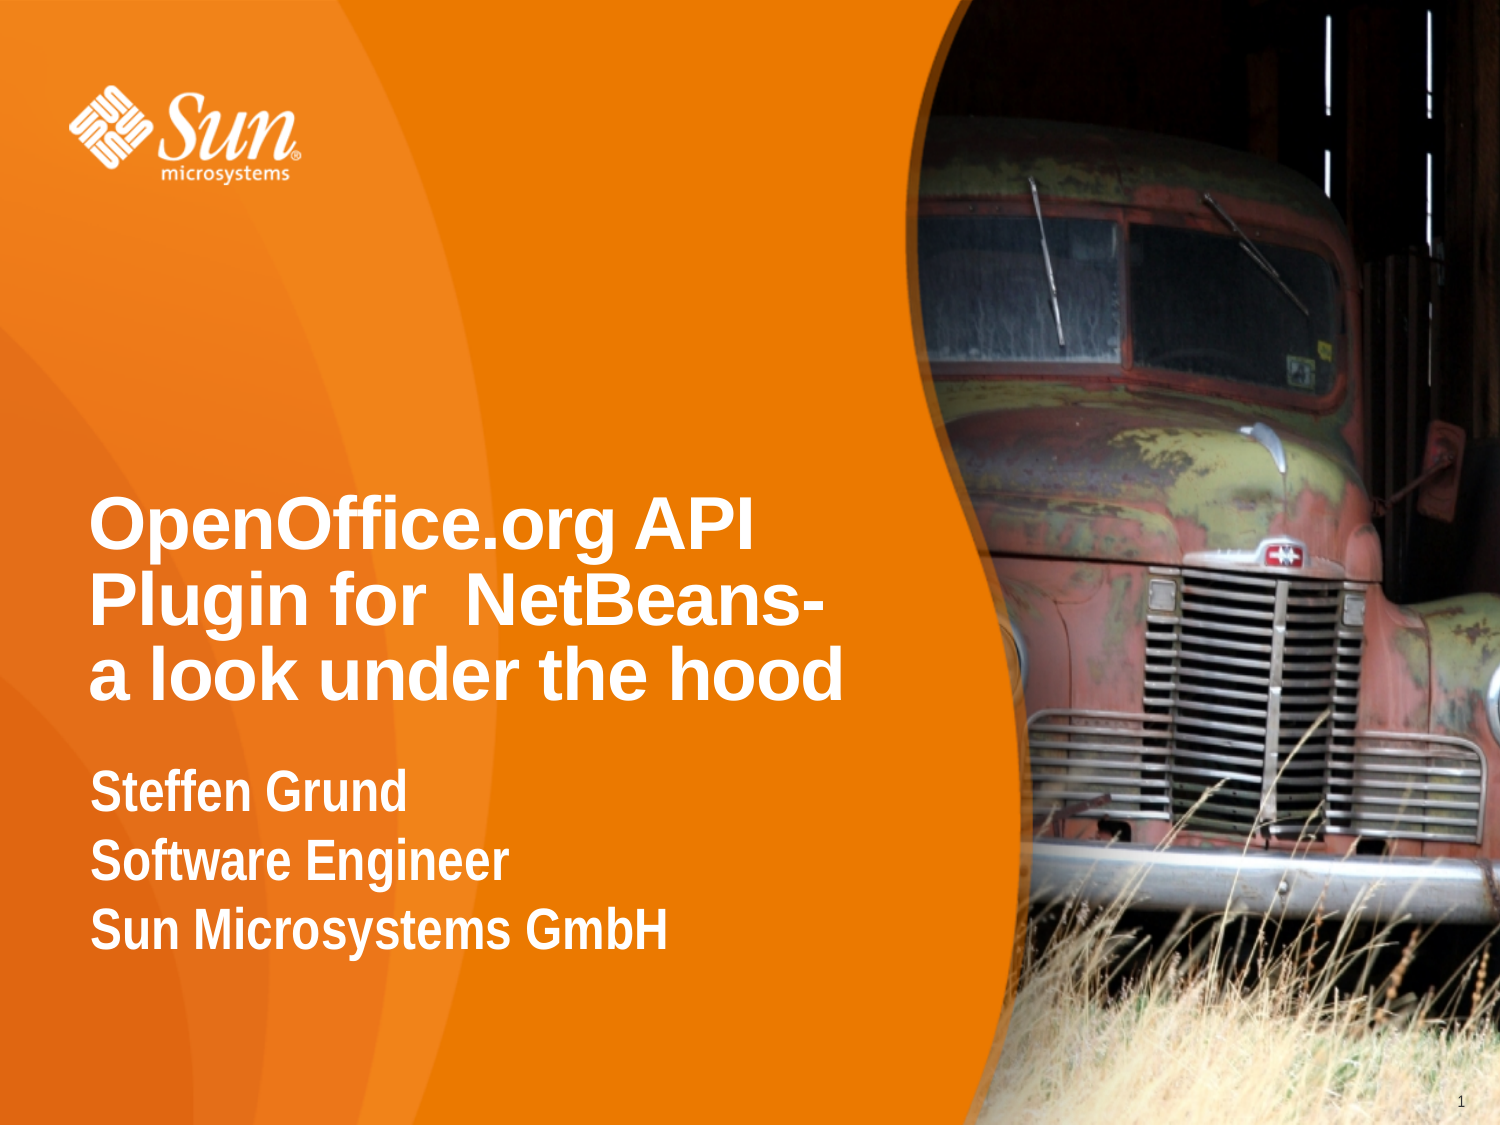

# OpenOffice.org API Plugin for NetBeans- a look under the hood
Steffen Grund
Software Engineer
Sun Microsystems GmbH